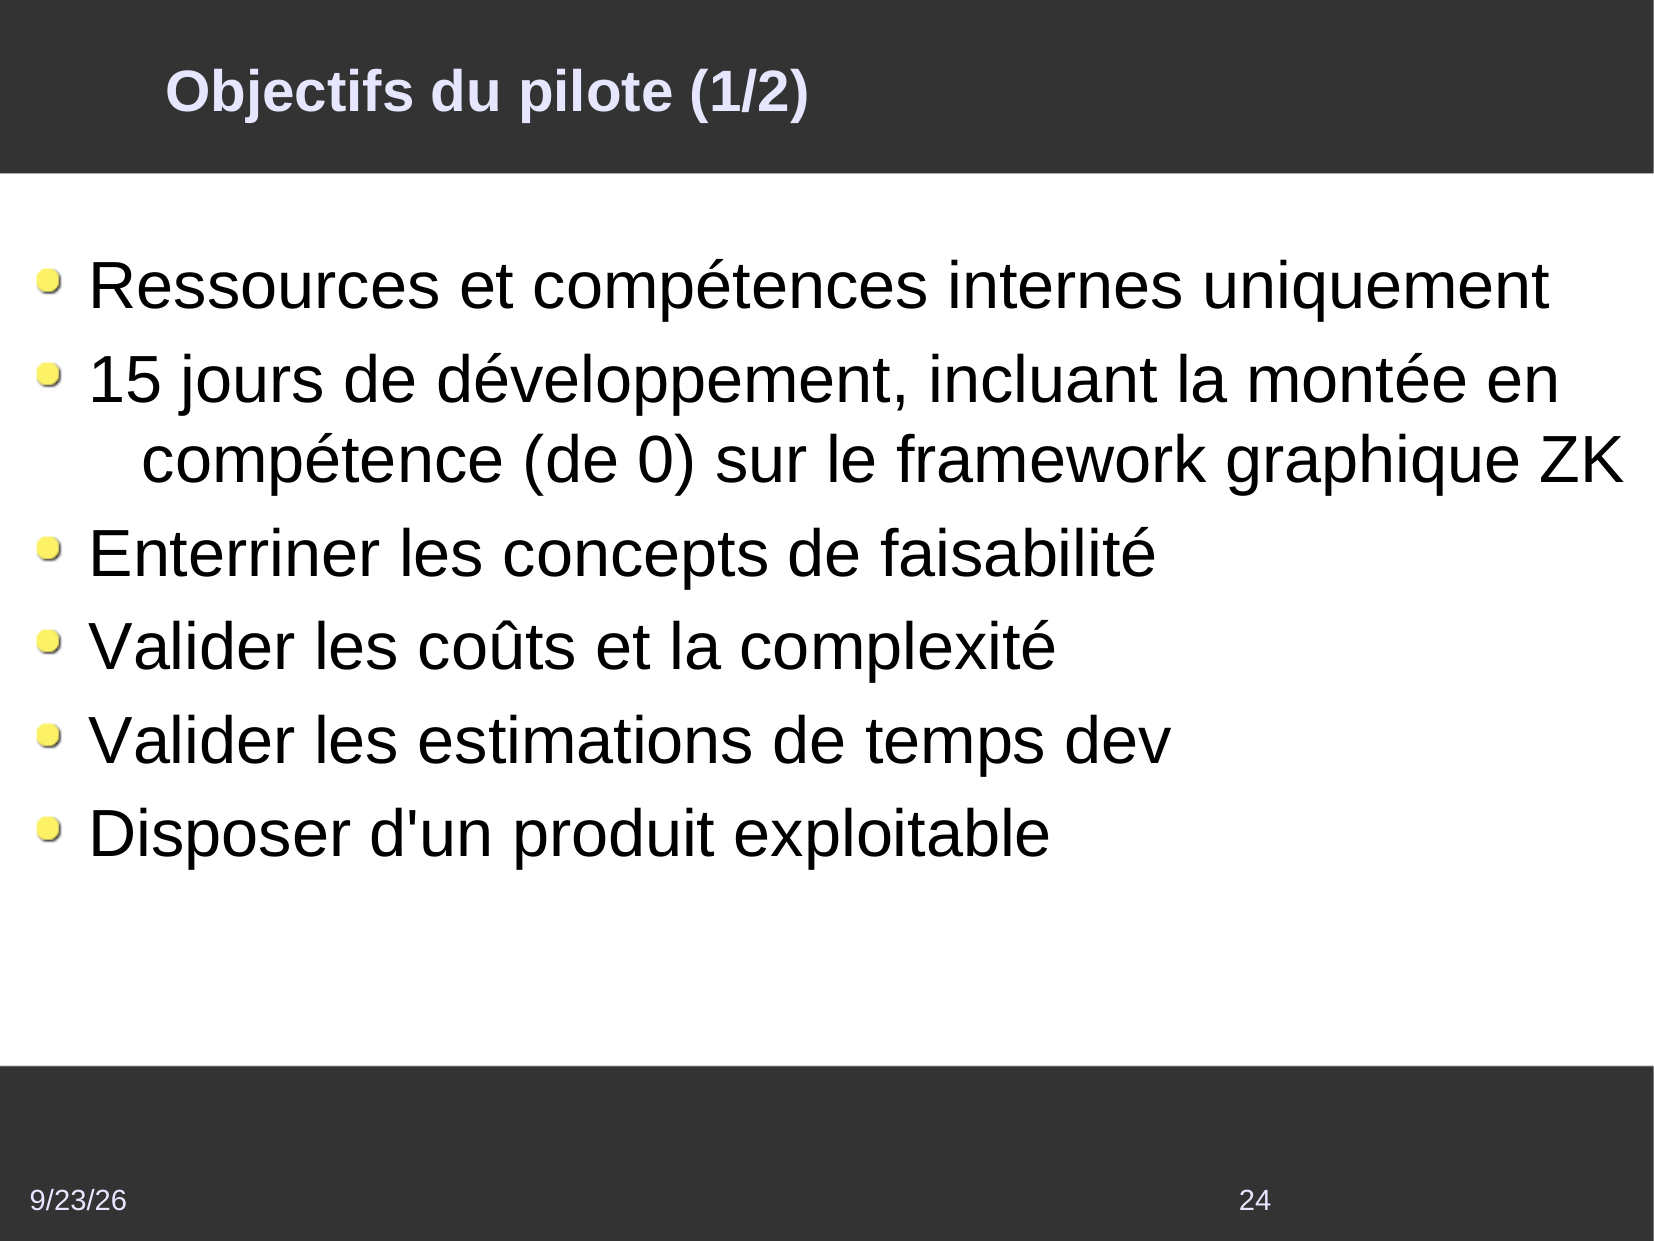

# Objectifs du pilote (1/2)
Ressources et compétences internes uniquement
15 jours de développement, incluant la montée en compétence (de 0) sur le framework graphique ZK
Enterriner les concepts de faisabilité
Valider les coûts et la complexité
Valider les estimations de temps dev
Disposer d'un produit exploitable